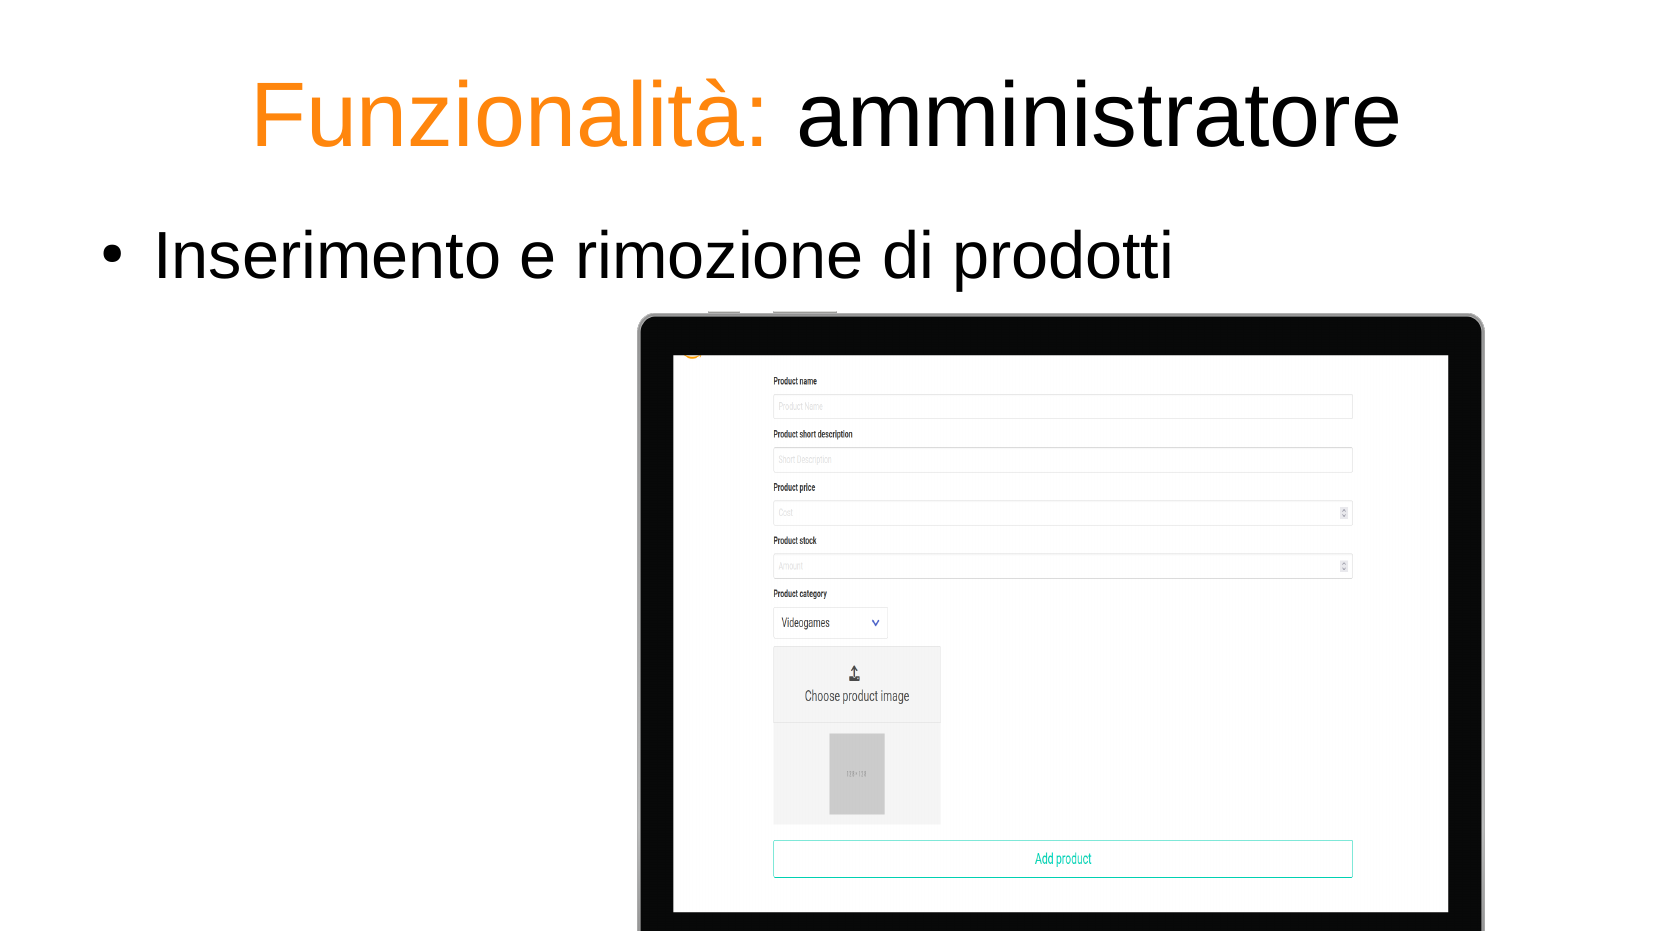

# Funzionalità: amministratore
Inserimento e rimozione di prodotti